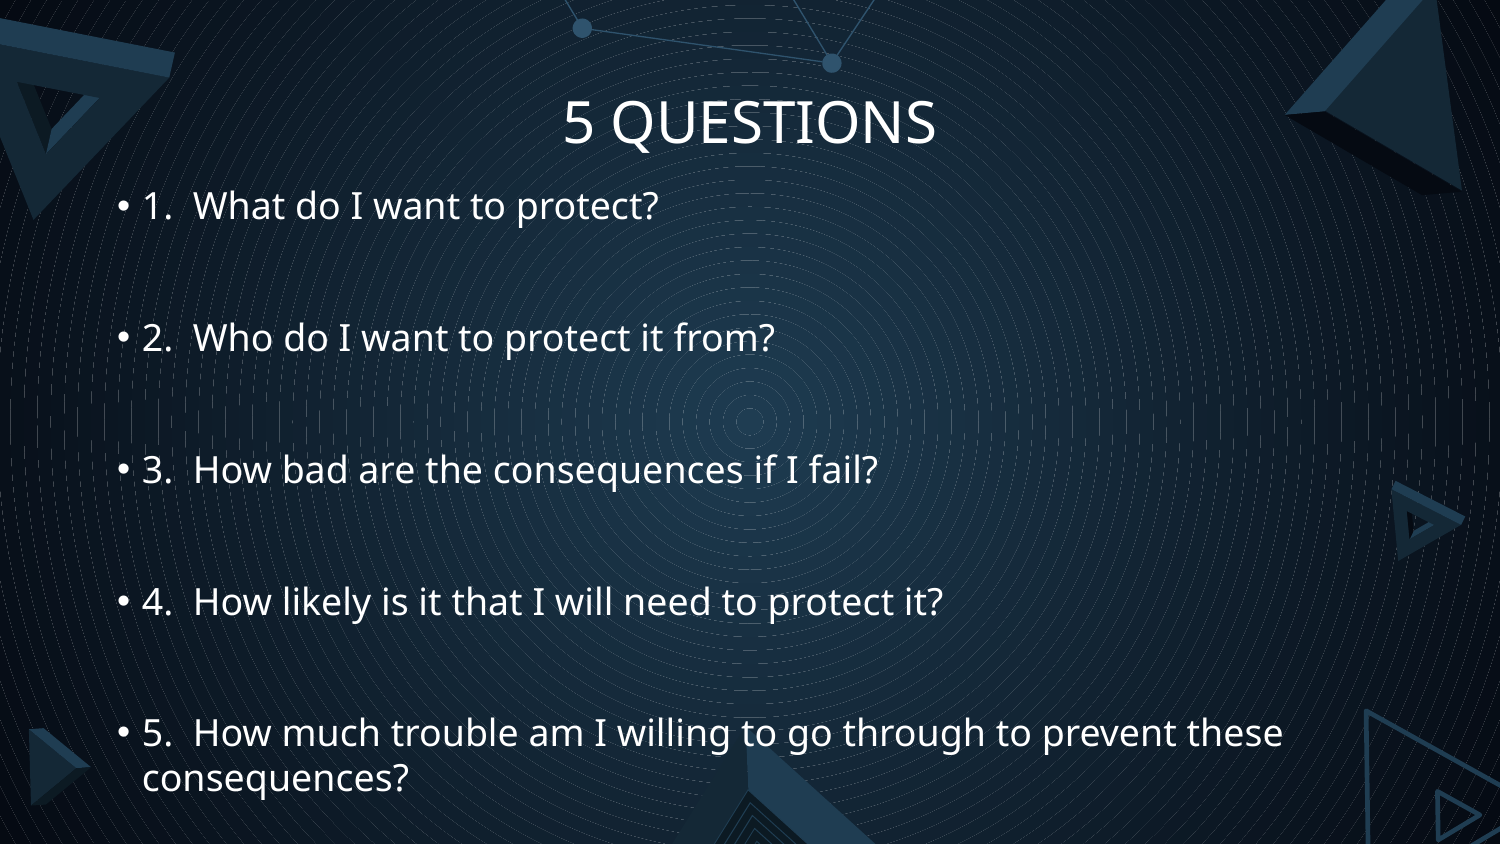

# 5 QUESTIONS
1. What do I want to protect?
2. Who do I want to protect it from?
3. How bad are the consequences if I fail?
4. How likely is it that I will need to protect it?
5. How much trouble am I willing to go through to prevent these consequences?